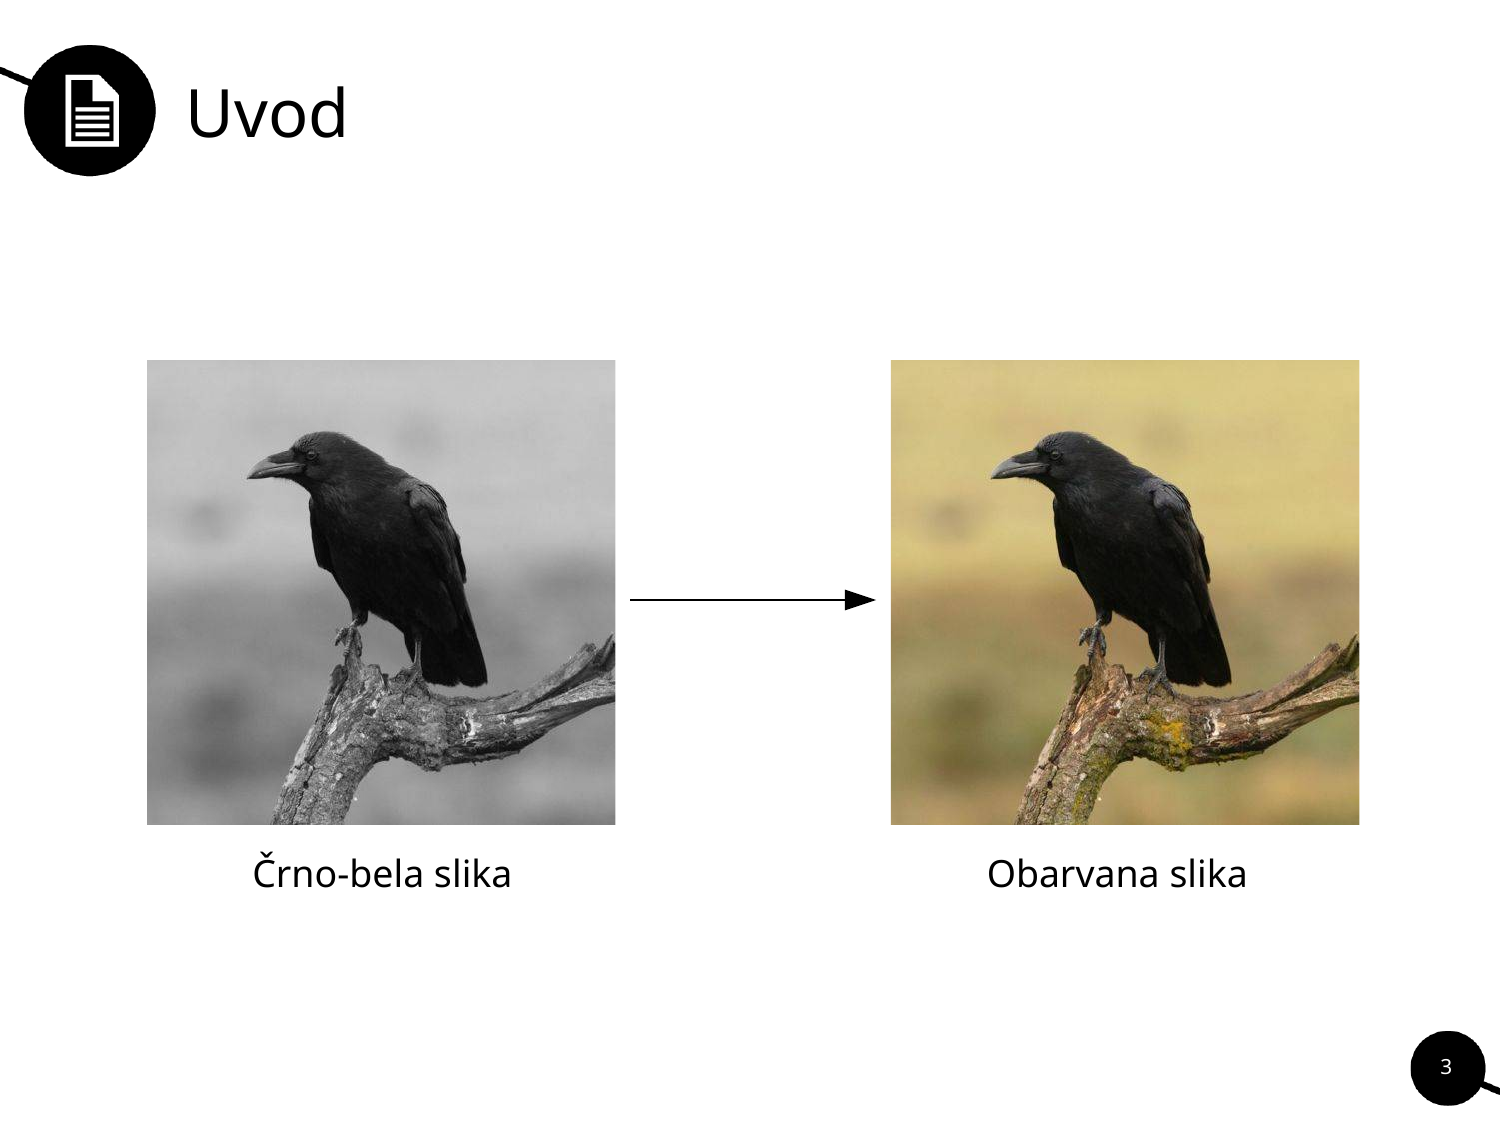

# Uvod
Črno-bela slika
Obarvana slika
3